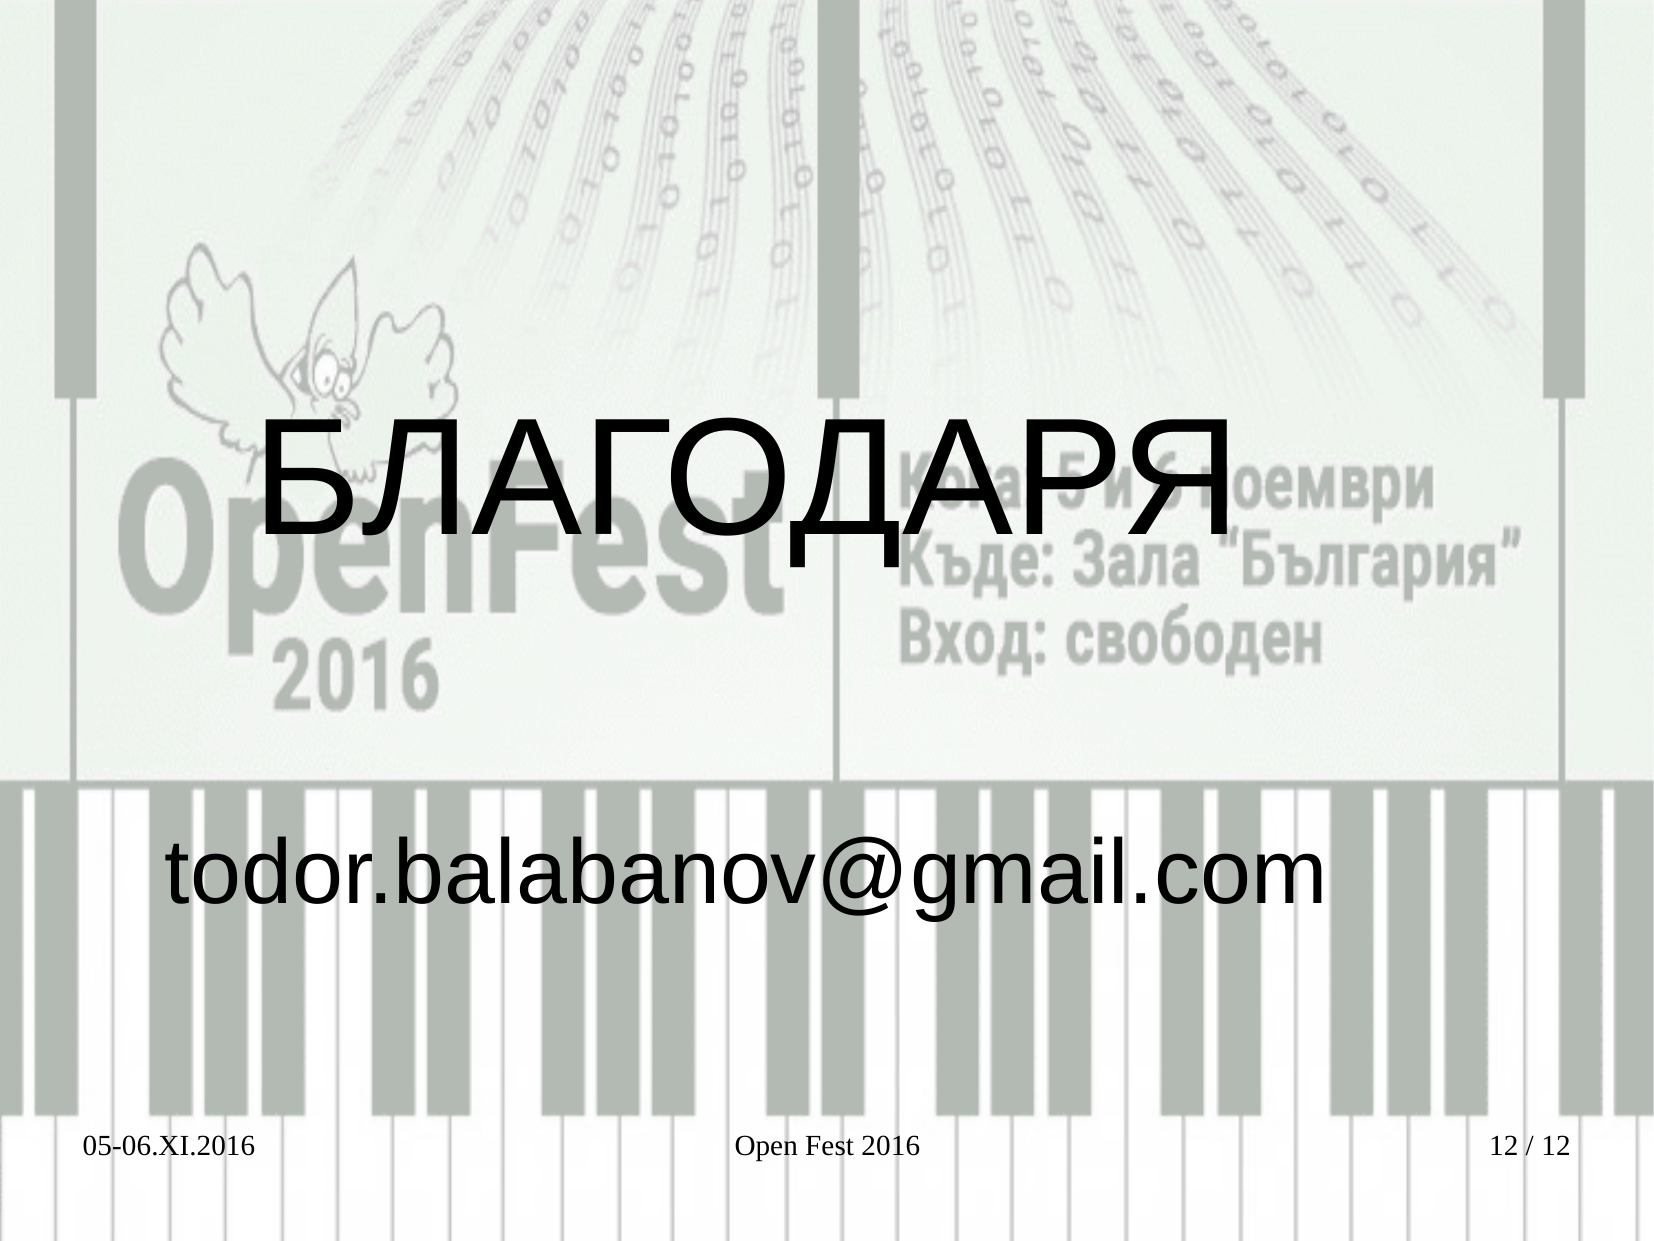

# БЛАГОДАРЯ
todor.balabanov@gmail.com
05-06.XI.2016
Open Fest 2016
12